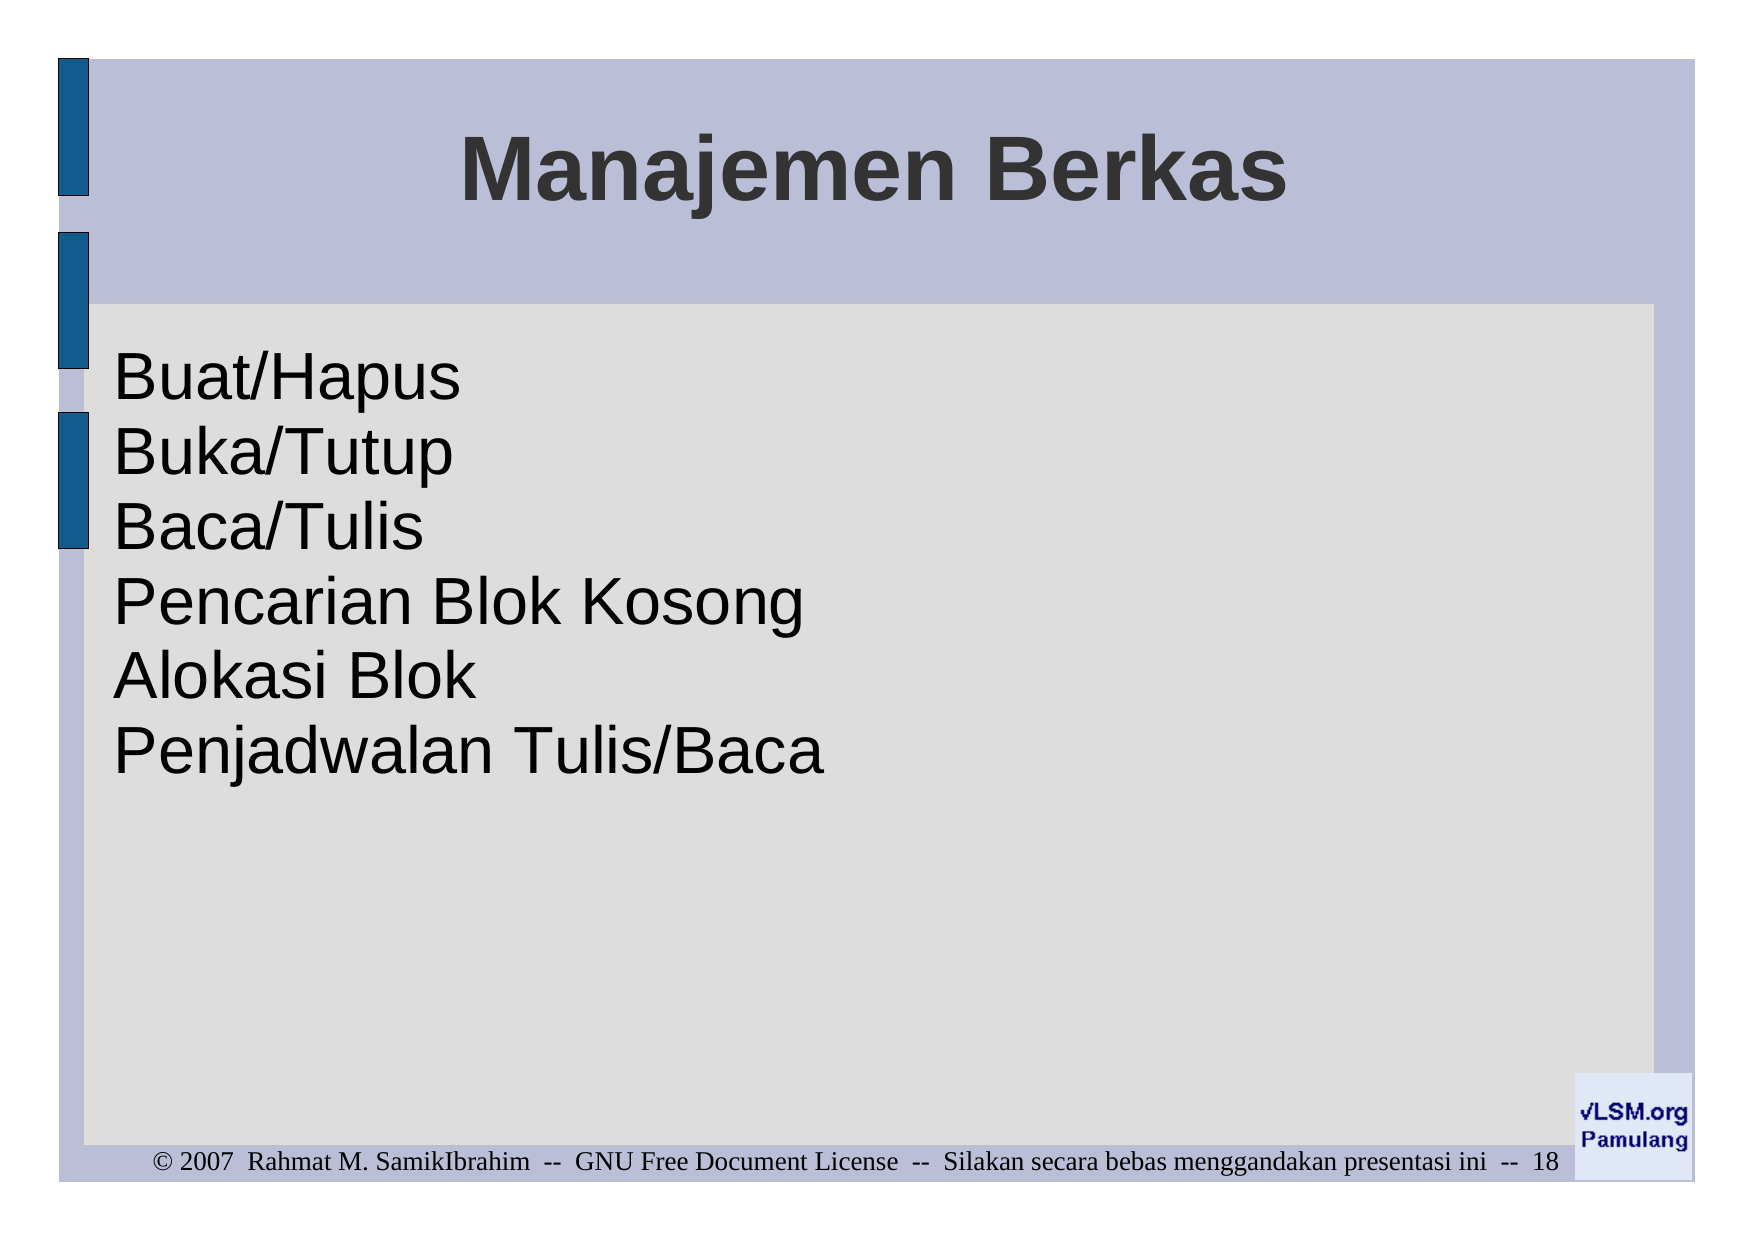

# Manajemen Berkas
Buat/Hapus
Buka/Tutup
Baca/Tulis
Pencarian Blok Kosong
Alokasi Blok
Penjadwalan Tulis/Baca